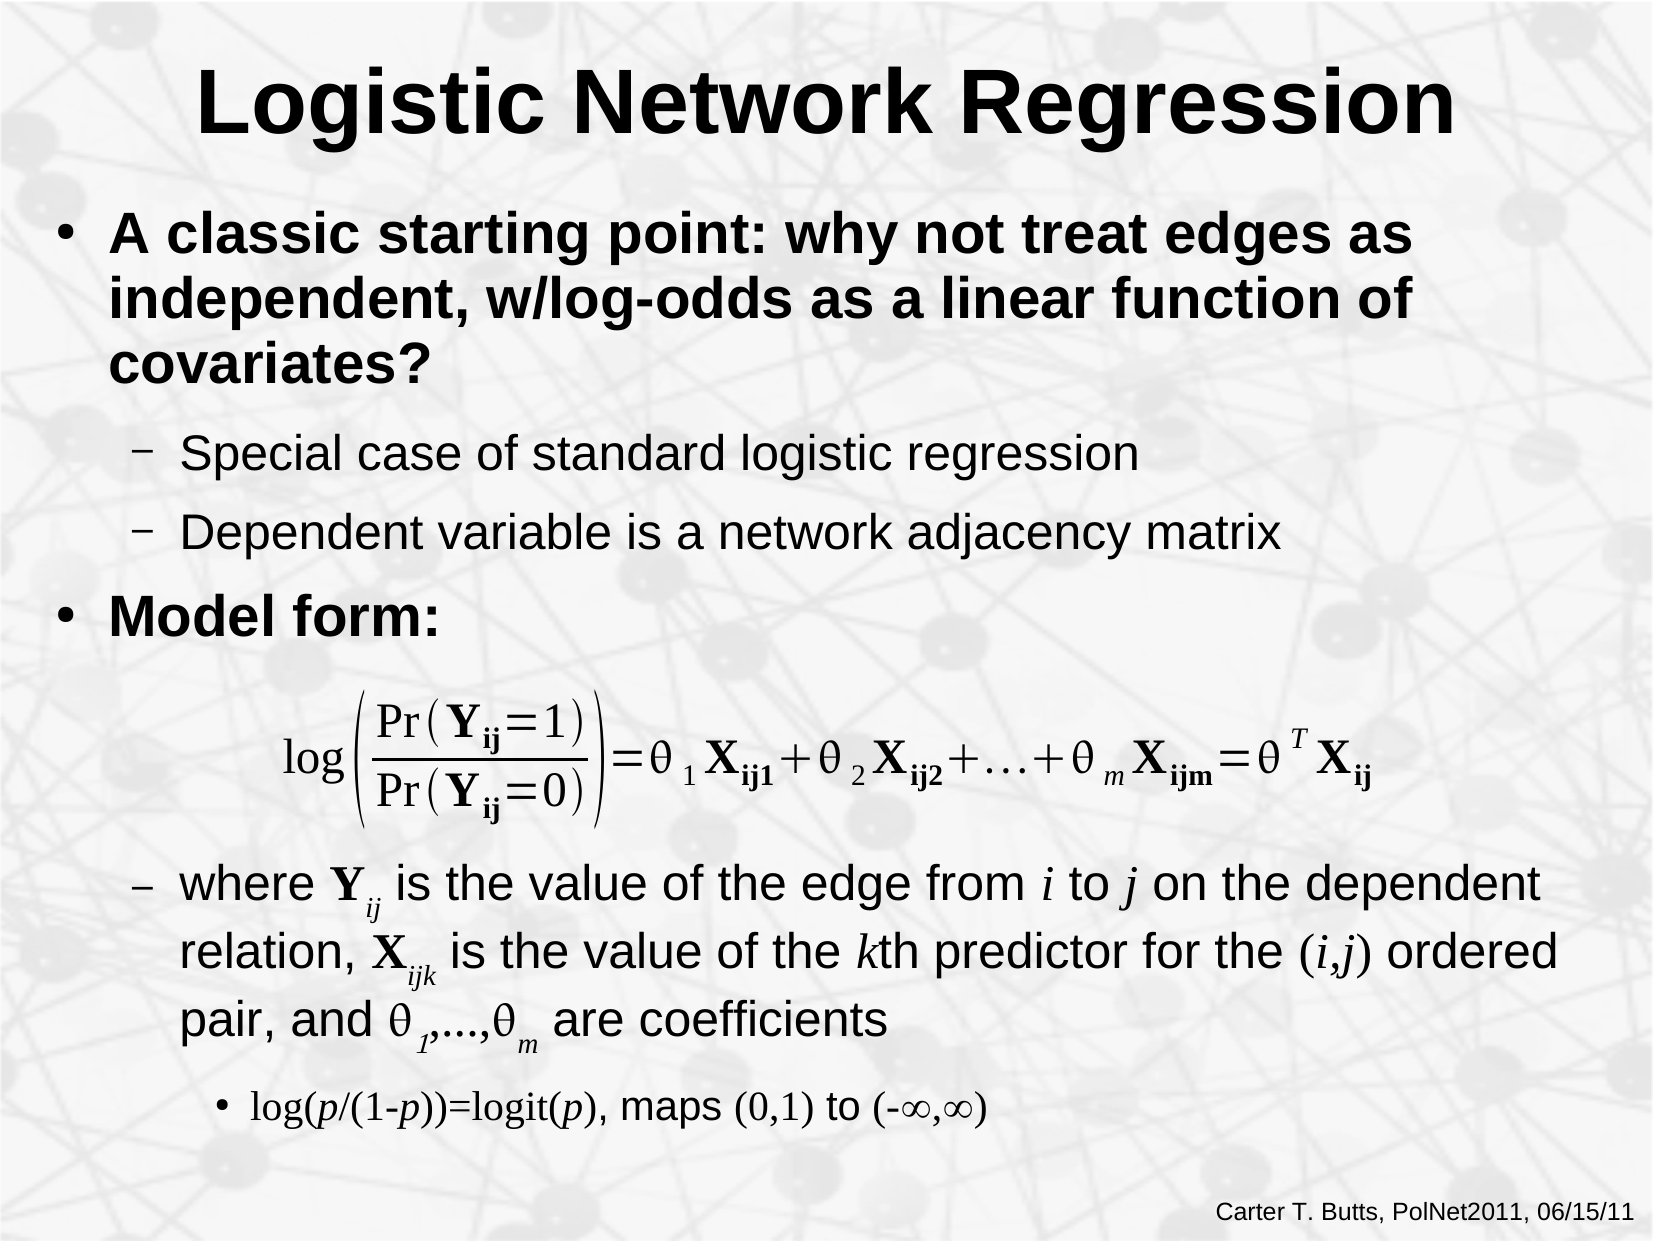

# Logistic Network Regression
A classic starting point: why not treat edges as independent, w/log-odds as a linear function of covariates?
Special case of standard logistic regression
Dependent variable is a network adjacency matrix
Model form:
where Yij is the value of the edge from i to j on the dependent relation, Xijk is the value of the kth predictor for the (i,j) ordered pair, and 1,...,m are coefficients
log(p/(1-p))=logit(p), maps (0,1) to (-,)